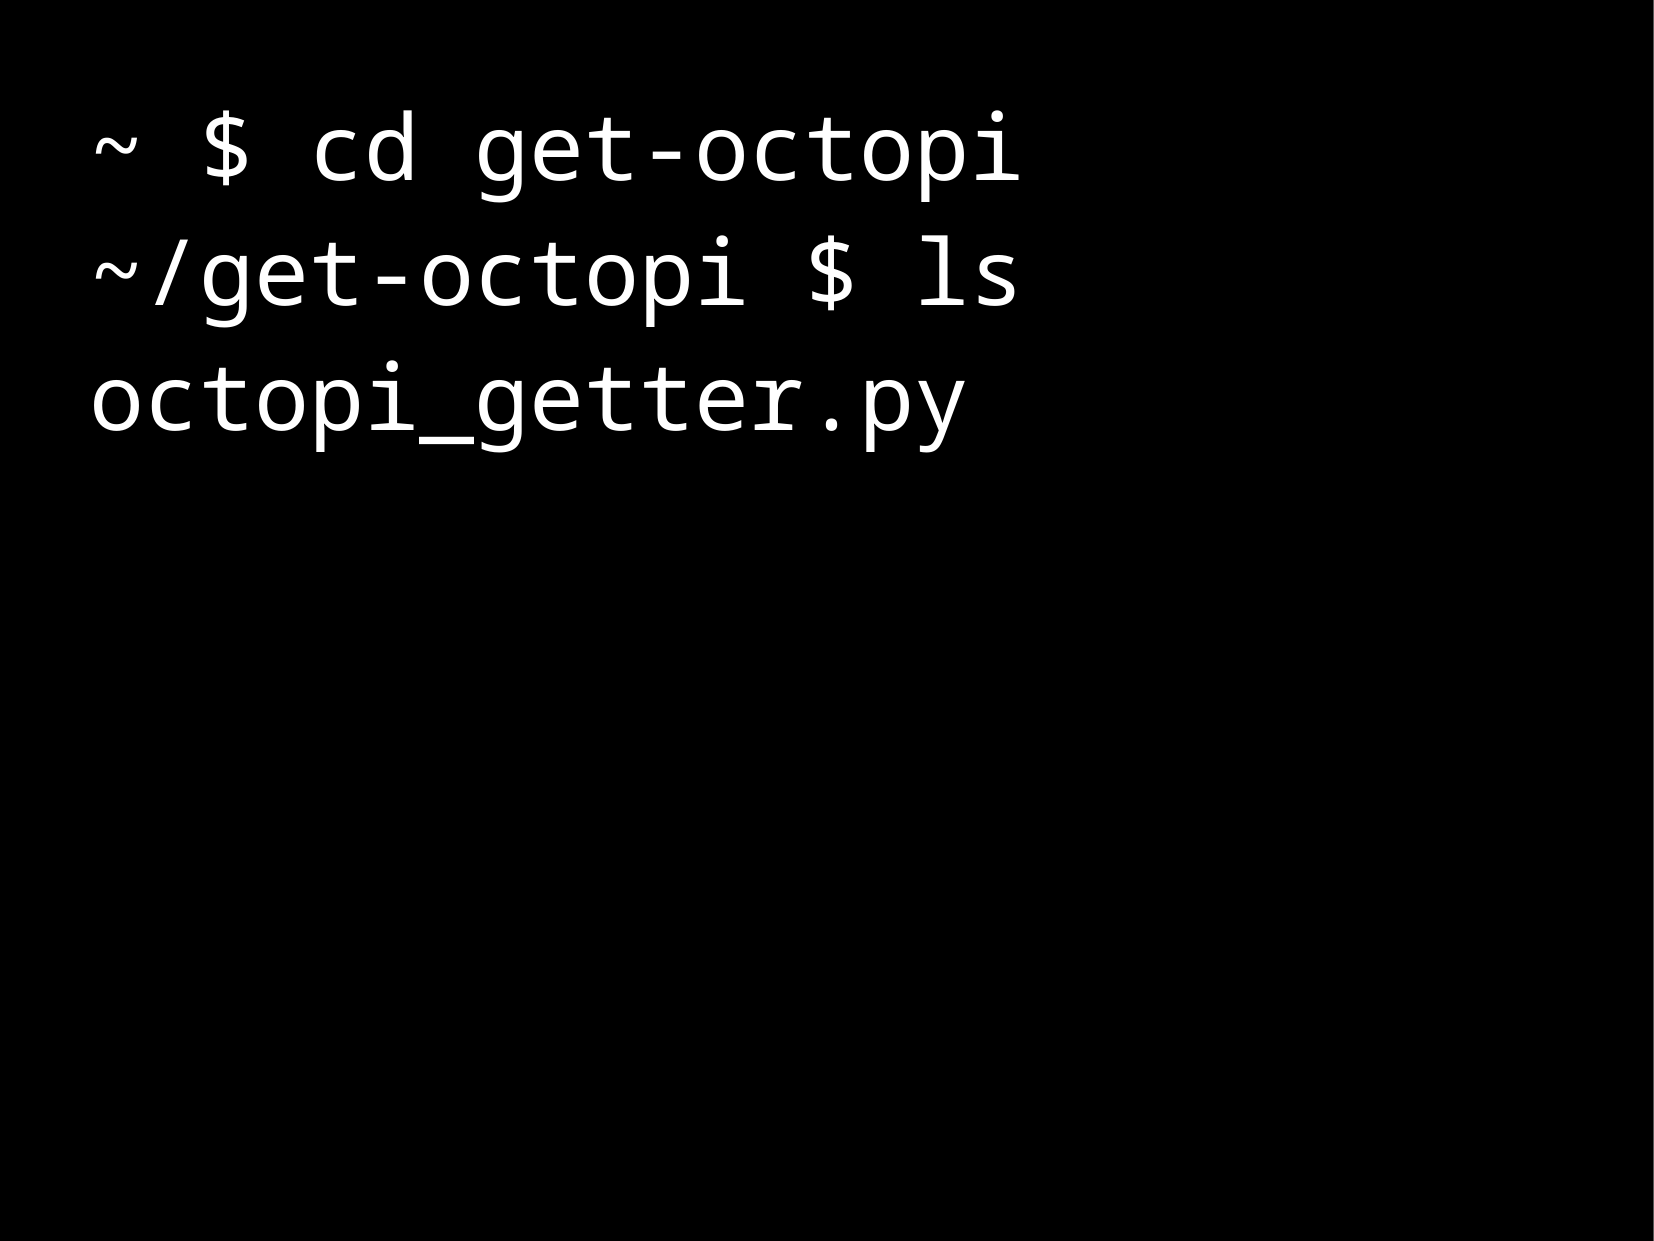

~ $ cd get-octopi
~/get-octopi $ ls
octopi_getter.py